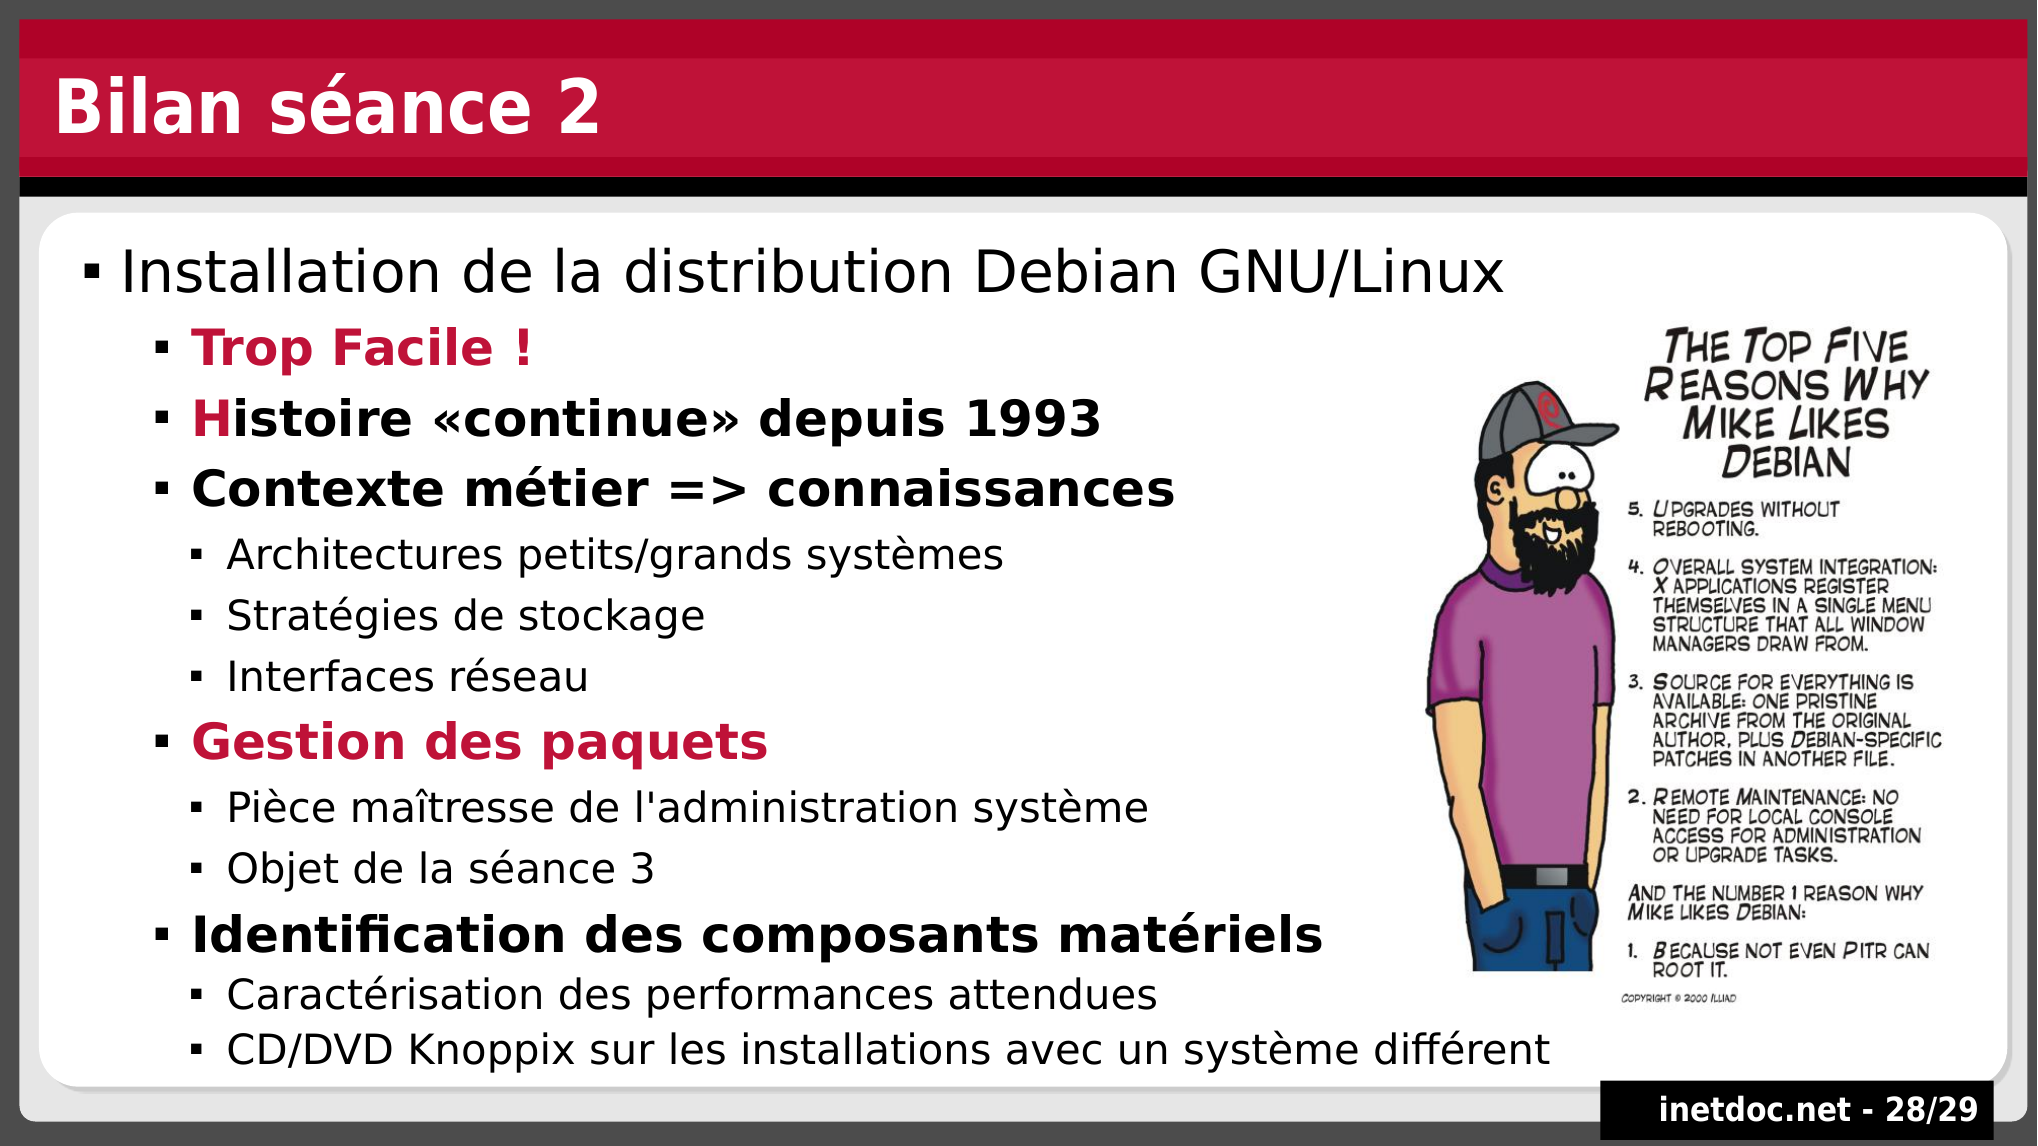

Bilan séance 2
Installation de la distribution Debian GNU/Linux
Trop Facile !
Histoire «continue» depuis 1993
Contexte métier => connaissances
Architectures petits/grands systèmes
Stratégies de stockage
Interfaces réseau
Gestion des paquets
Pièce maîtresse de l'administration système
Objet de la séance 3
Identification des composants matériels
Caractérisation des performances attendues
CD/DVD Knoppix sur les installations avec un système différent
inetdoc.net - /29